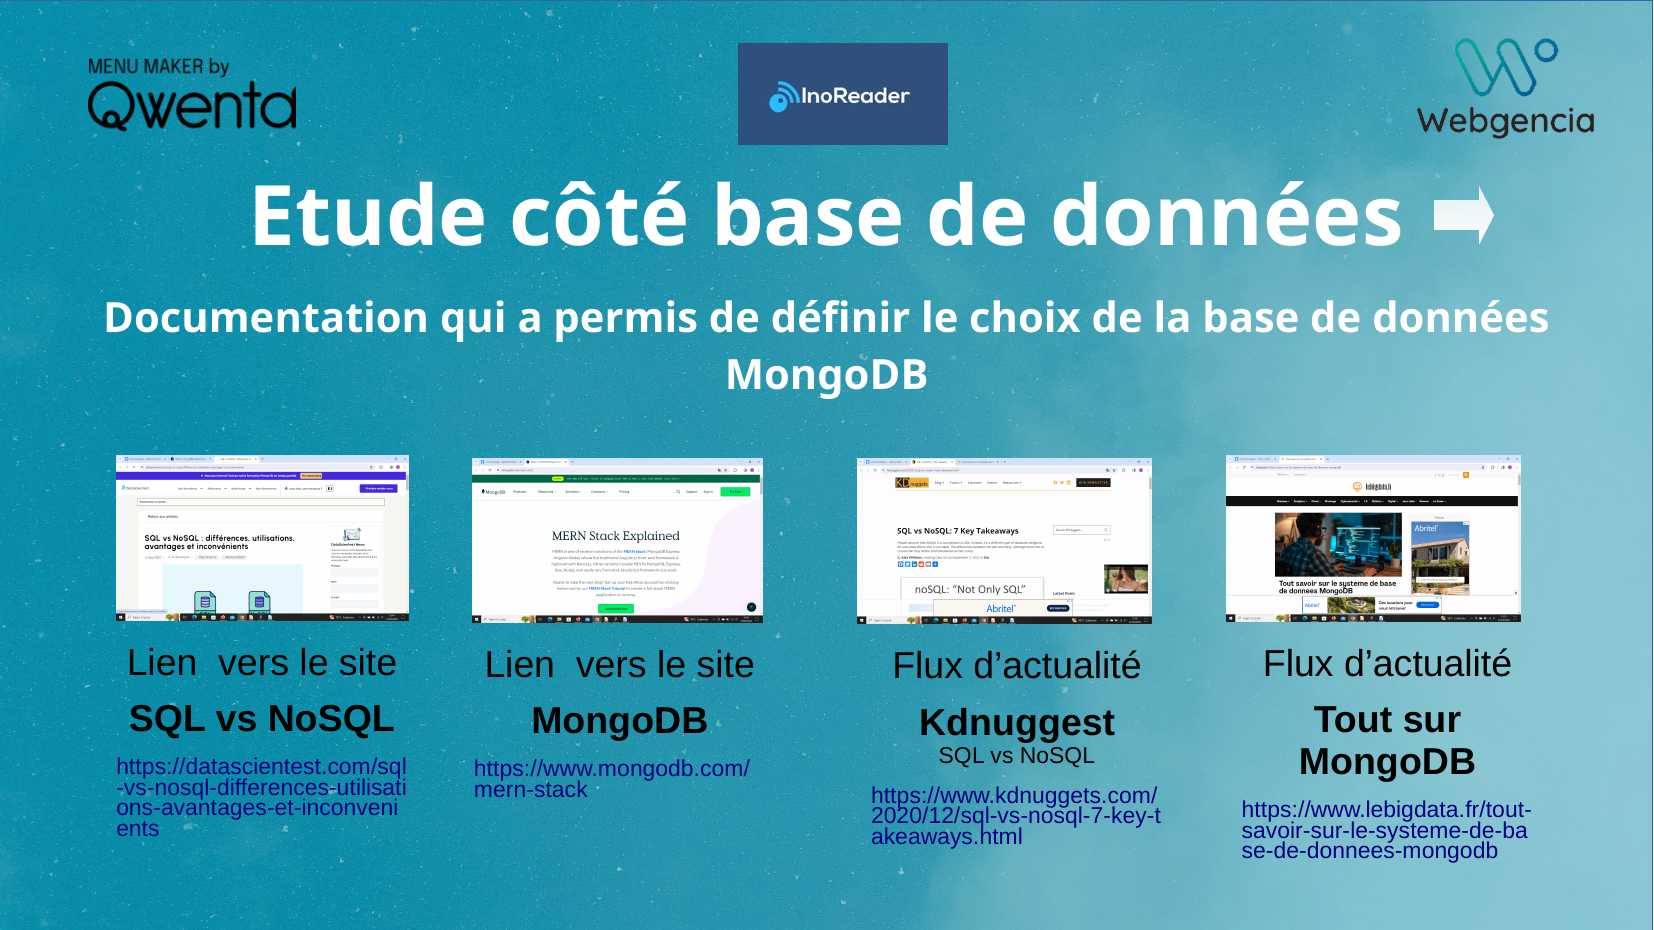

# Etude côté base de données
Documentation qui a permis de définir le choix de la base de données
 MongoDB
Lien vers le site
SQL vs NoSQL
https://datascientest.com/sql-vs-nosql-differences-utilisations-avantages-et-inconvenients
Flux d’actualité
Tout sur MongoDB
https://www.lebigdata.fr/tout-savoir-sur-le-systeme-de-base-de-donnees-mongodb
Lien vers le site
MongoDB
https://www.mongodb.com/mern-stack
Flux d’actualité
Kdnuggest
SQL vs NoSQL
https://www.kdnuggets.com/2020/12/sql-vs-nosql-7-key-takeaways.html